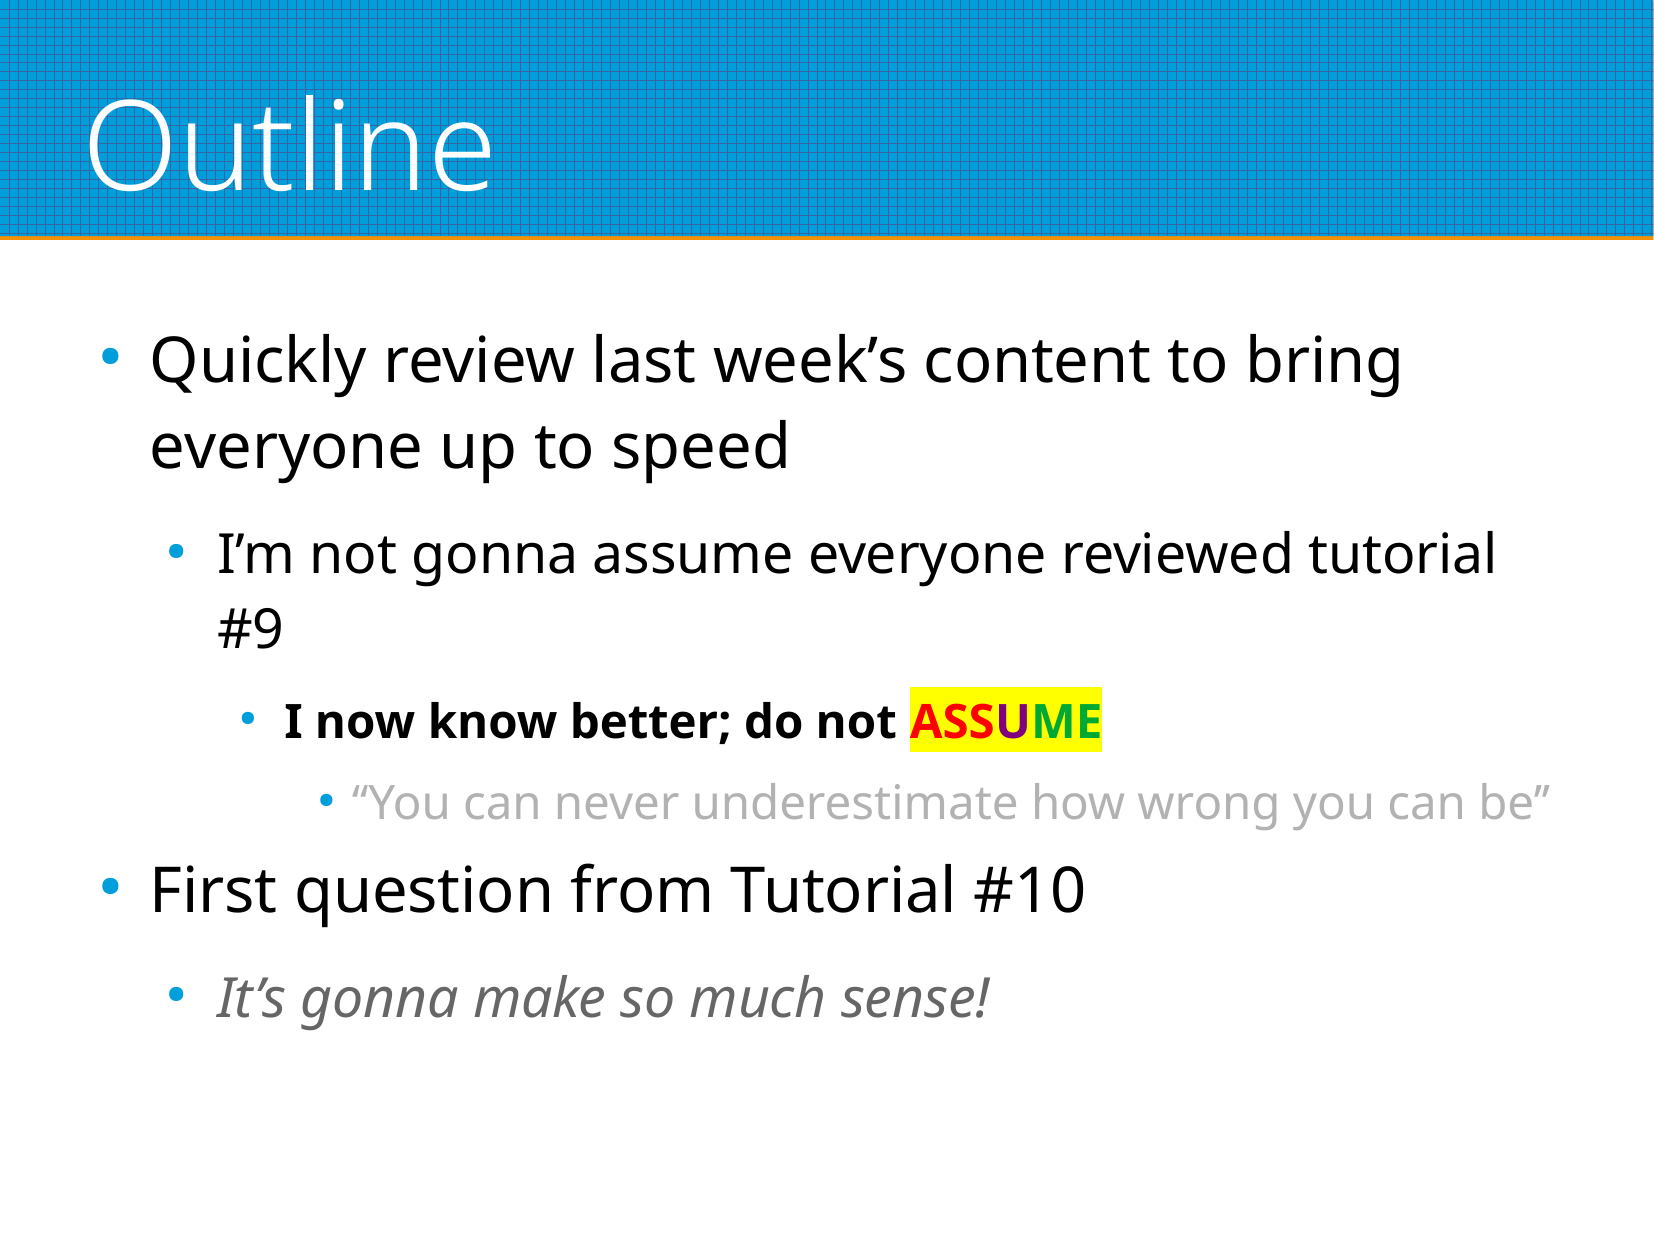

# Outline
Quickly review last week’s content to bring everyone up to speed
I’m not gonna assume everyone reviewed tutorial #9
I now know better; do not ASSUME
‘‘You can never underestimate how wrong you can be’’
First question from Tutorial #10
It’s gonna make so much sense!